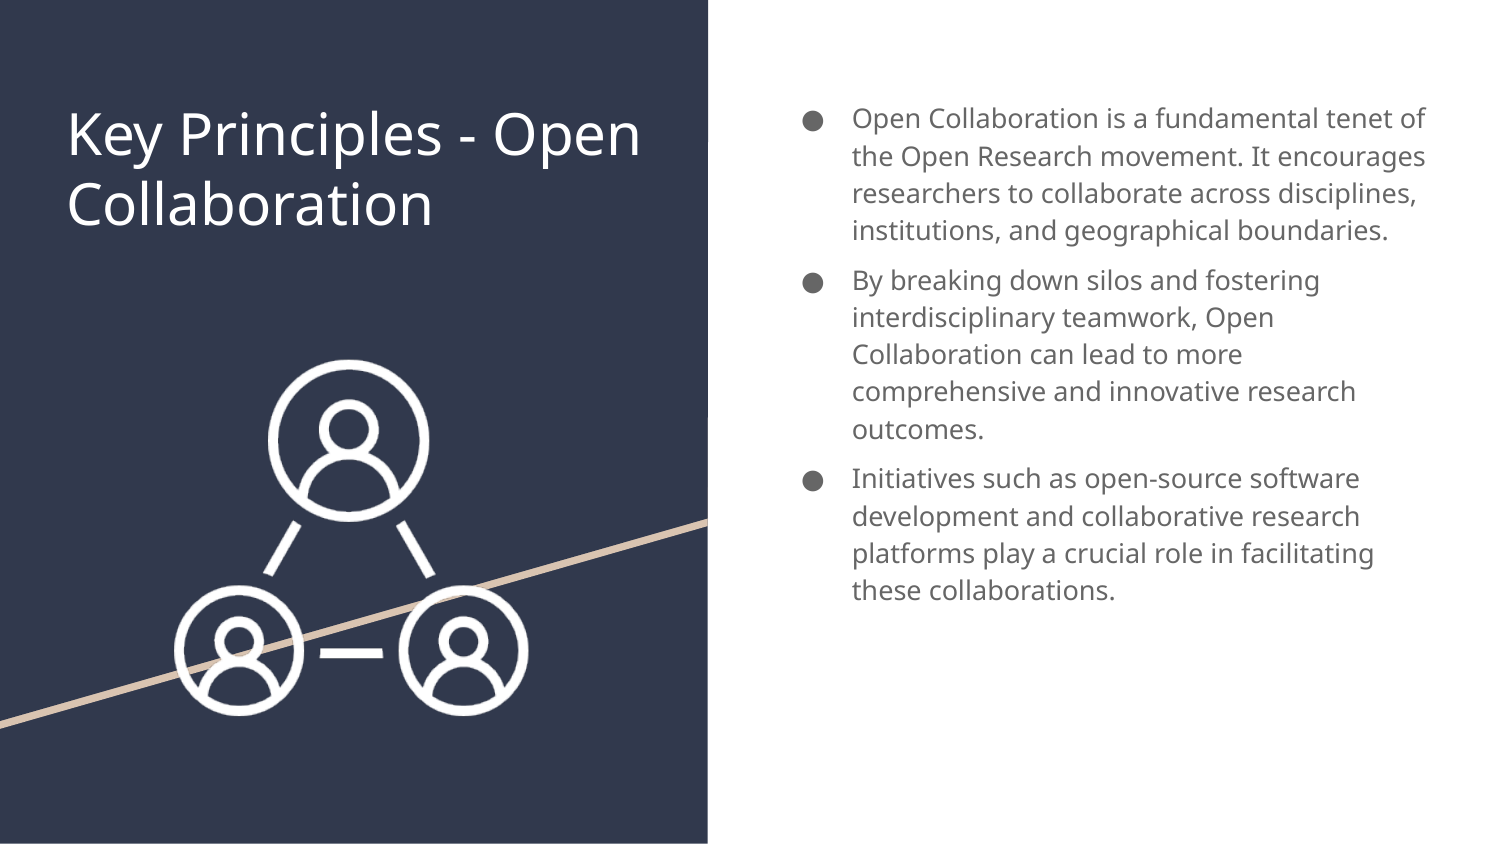

# Key Principles - Open Collaboration
Open Collaboration is a fundamental tenet of the Open Research movement. It encourages researchers to collaborate across disciplines, institutions, and geographical boundaries.
By breaking down silos and fostering interdisciplinary teamwork, Open Collaboration can lead to more comprehensive and innovative research outcomes.
Initiatives such as open-source software development and collaborative research platforms play a crucial role in facilitating these collaborations.